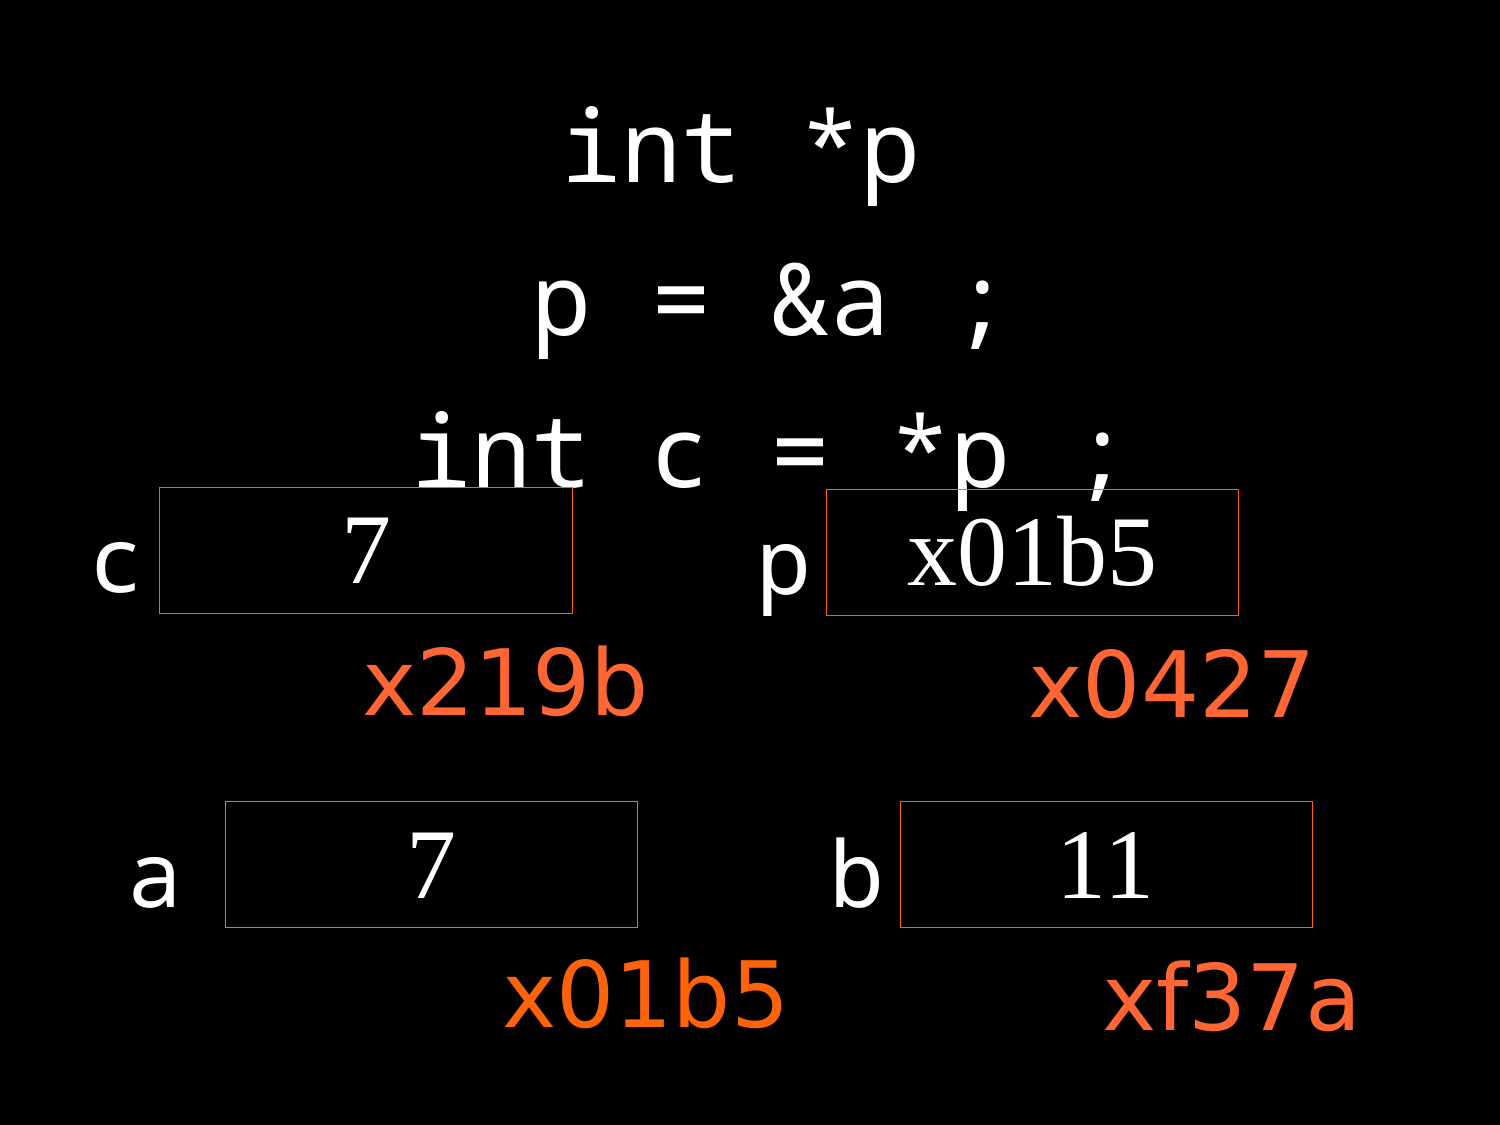

# int *p
p = &a ;
int c = *p ;
c
7
p
x01b5
x219b
x0427
a
7
b
11
x01b5
xf37a